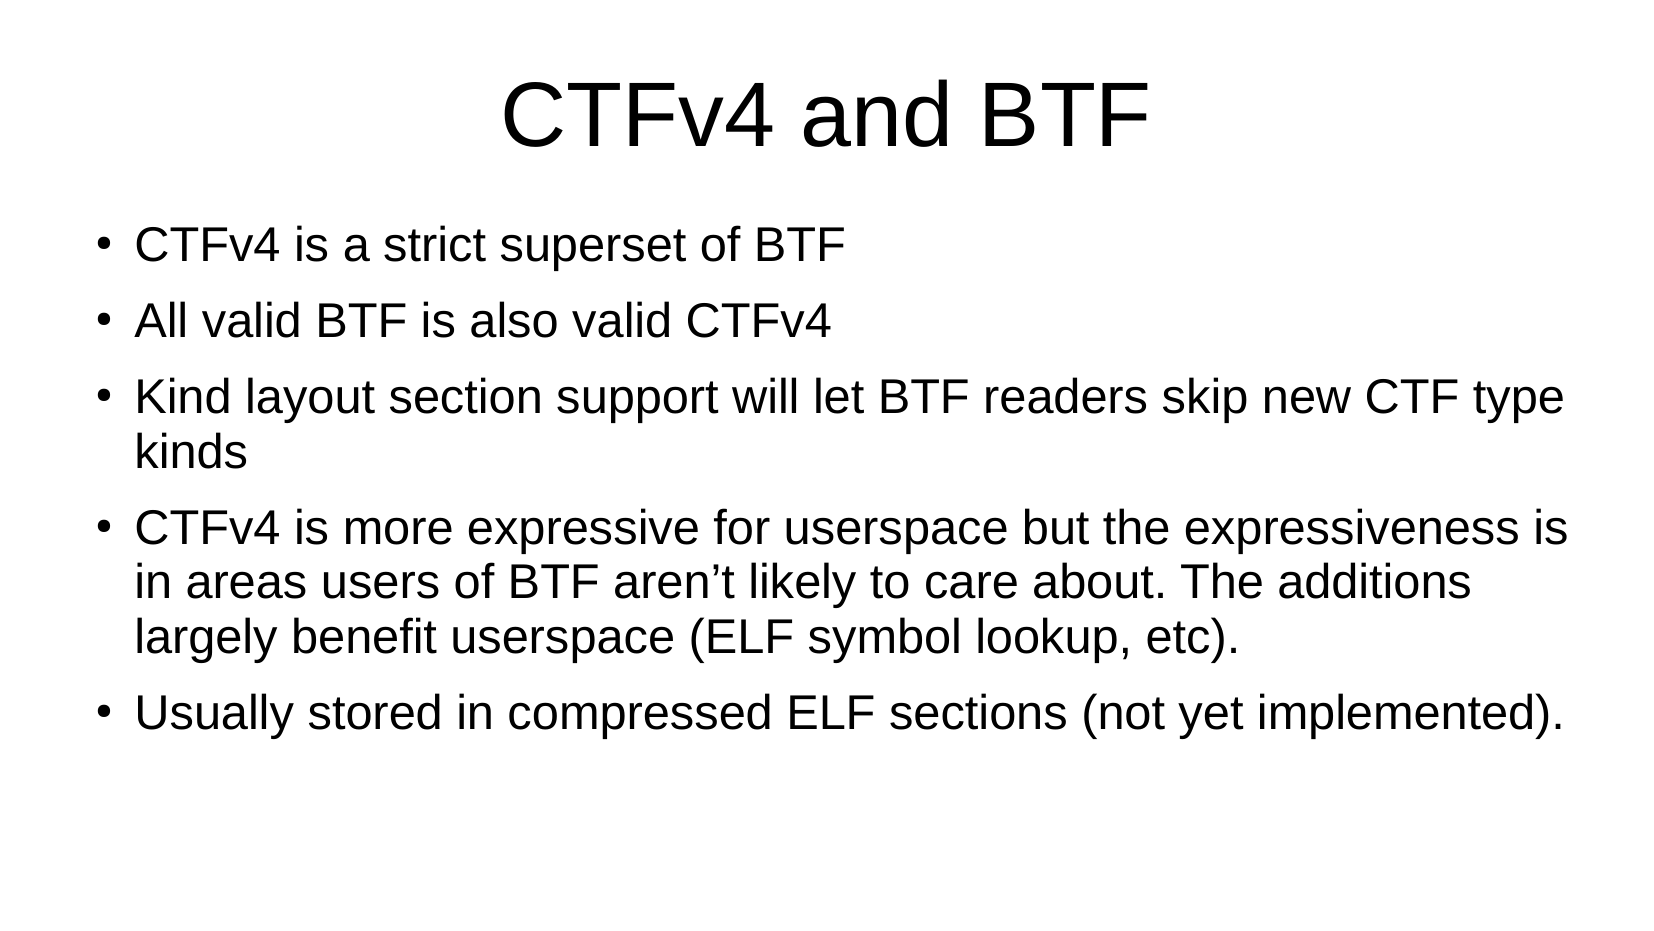

# CTFv4 and BTF
CTFv4 is a strict superset of BTF
All valid BTF is also valid CTFv4
Kind layout section support will let BTF readers skip new CTF type kinds
CTFv4 is more expressive for userspace but the expressiveness is in areas users of BTF aren’t likely to care about. The additions largely benefit userspace (ELF symbol lookup, etc).
Usually stored in compressed ELF sections (not yet implemented).